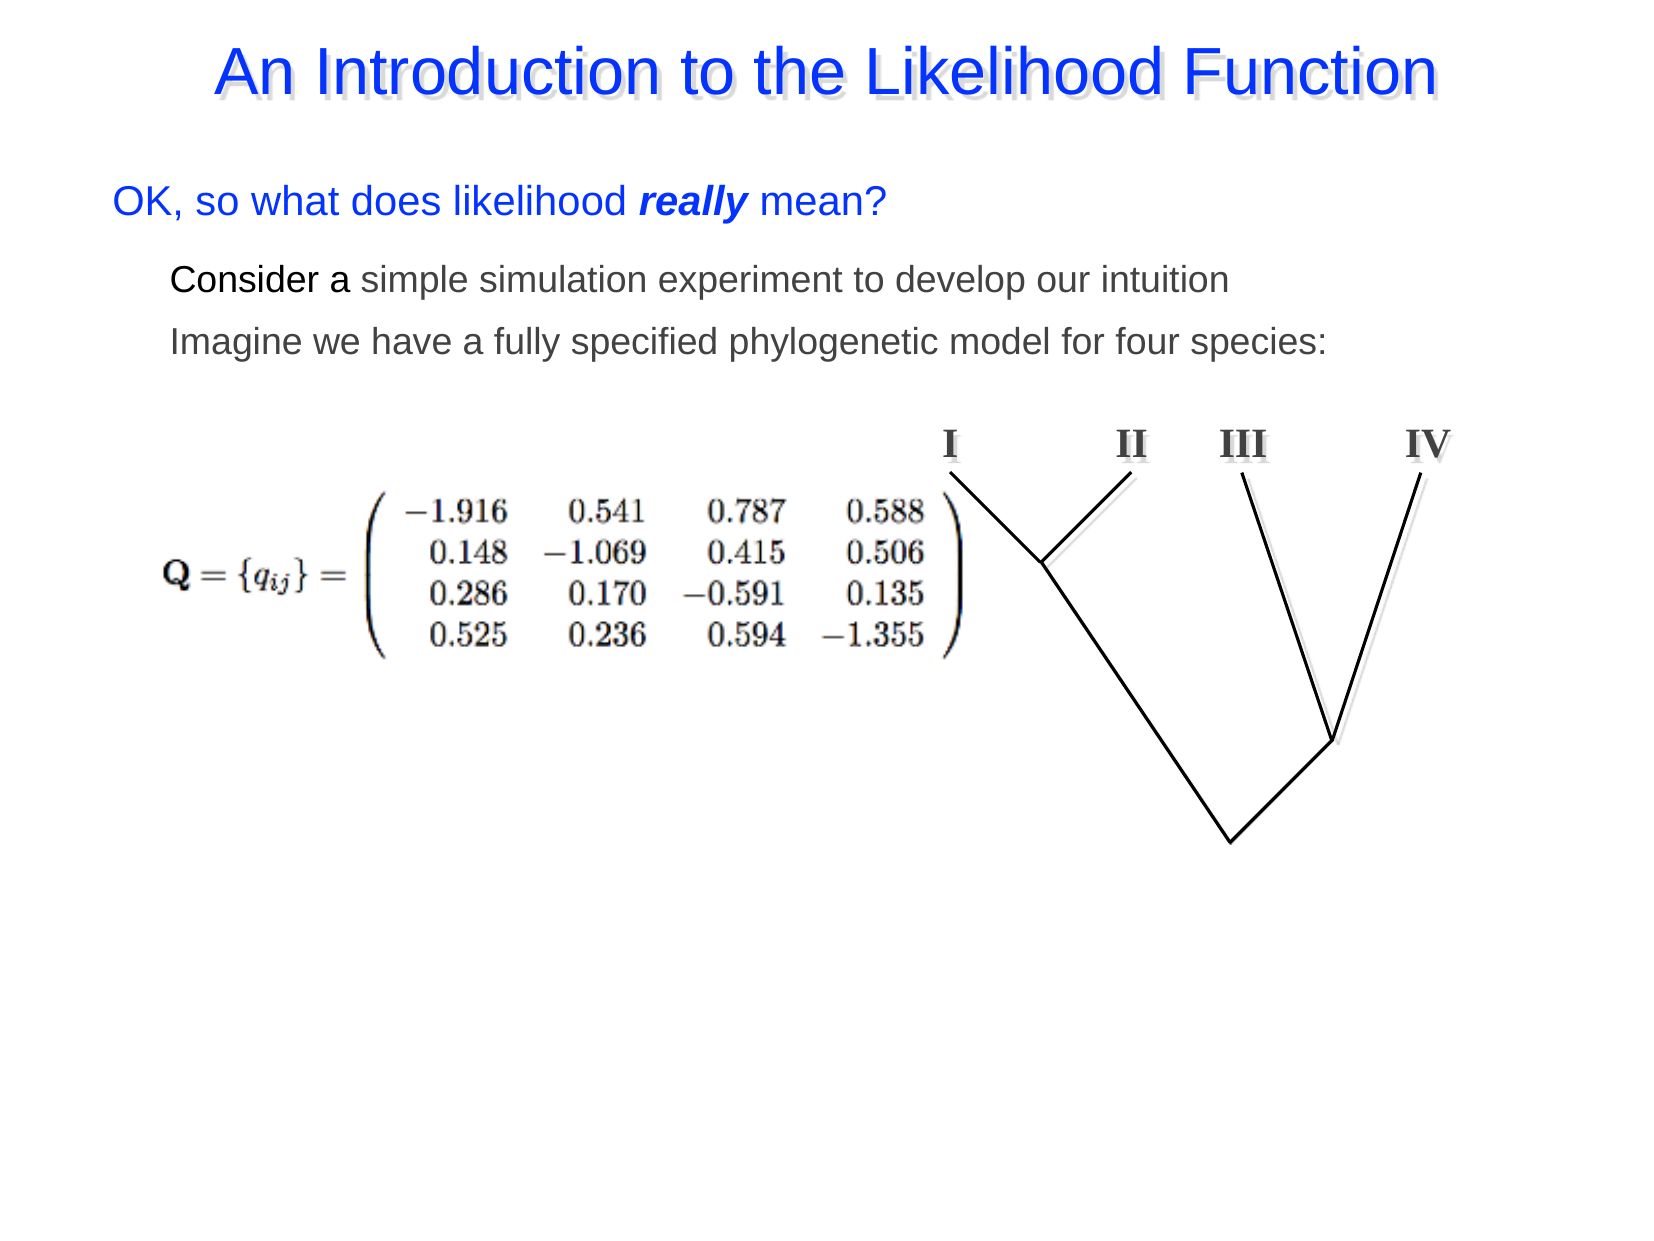

An Introduction to the Likelihood Function
OK, so what does likelihood really mean?
Consider a simple simulation experiment to develop our intuition
Imagine we have a fully specified phylogenetic model for four species:
I
II
III
IV